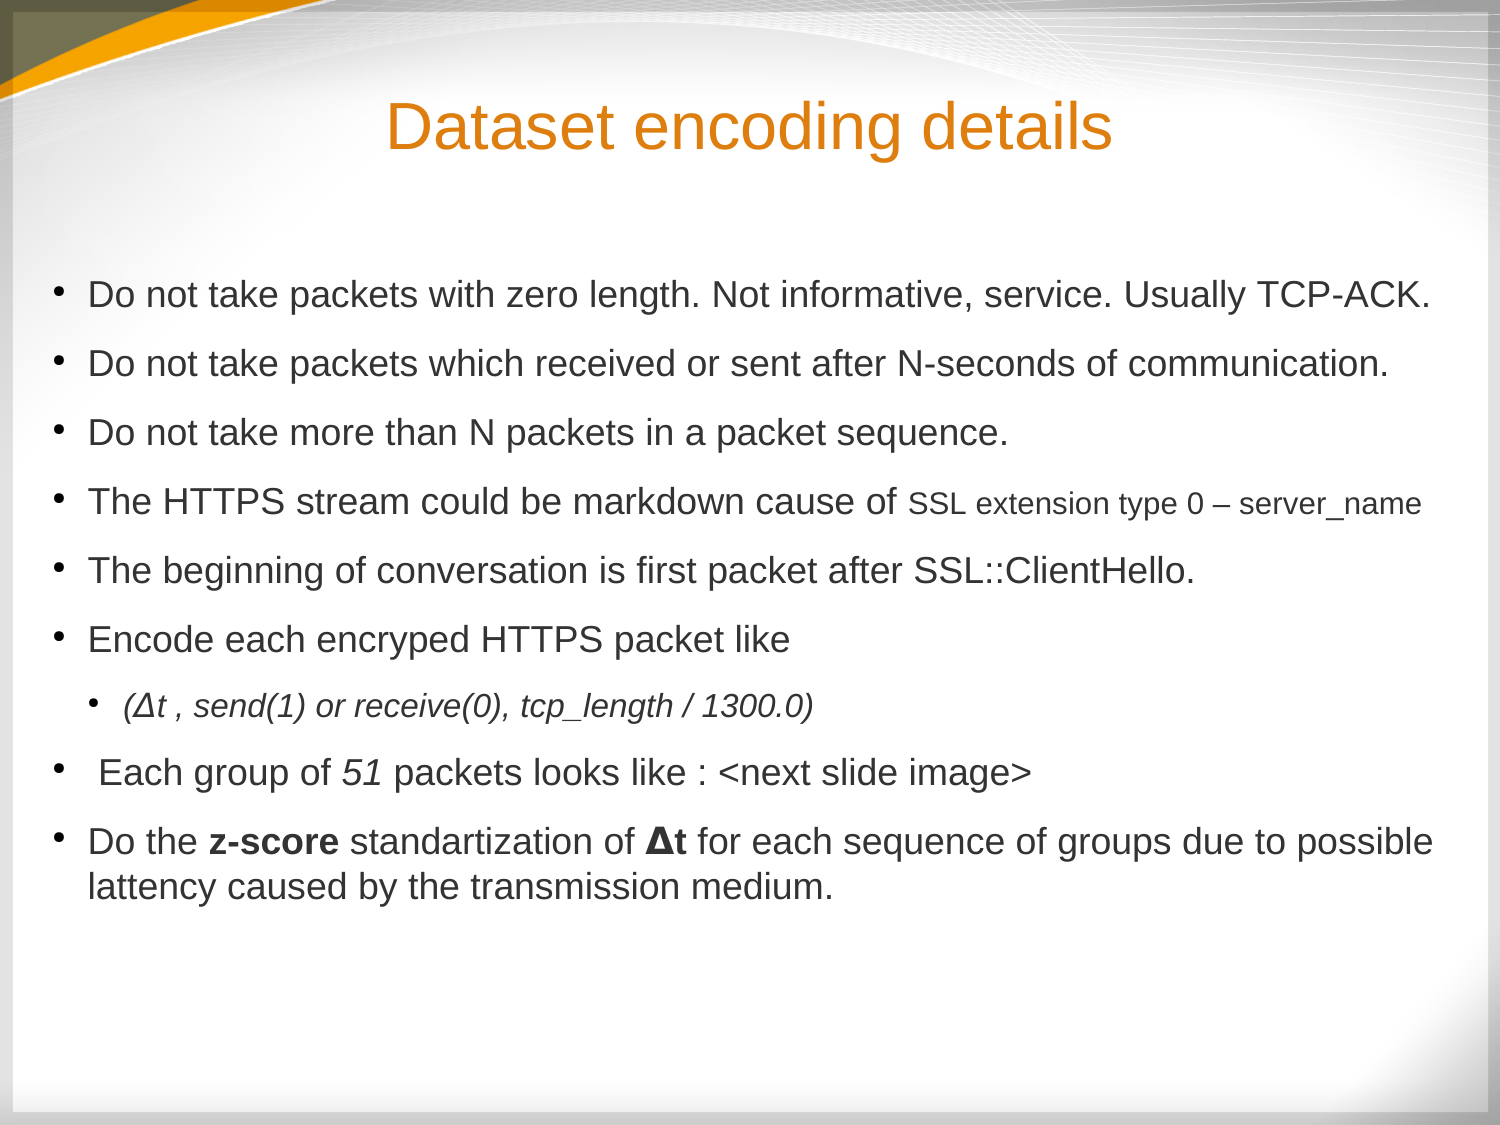

Dataset encoding details
Do not take packets with zero length. Not informative, service. Usually TCP-ACK.
Do not take packets which received or sent after N-seconds of communication.
Do not take more than N packets in a packet sequence.
The HTTPS stream could be markdown cause of SSL extension type 0 – server_name
The beginning of conversation is first packet after SSL::ClientHello.
Encode each encryped HTTPS packet like
(Δt , send(1) or receive(0), tcp_length / 1300.0)
 Each group of 51 packets looks like : <next slide image>
Do the z-score standartization of Δt for each sequence of groups due to possible lattency caused by the transmission medium.
Рисунок 6. Анализируемый дамп трафика проткола MQTT